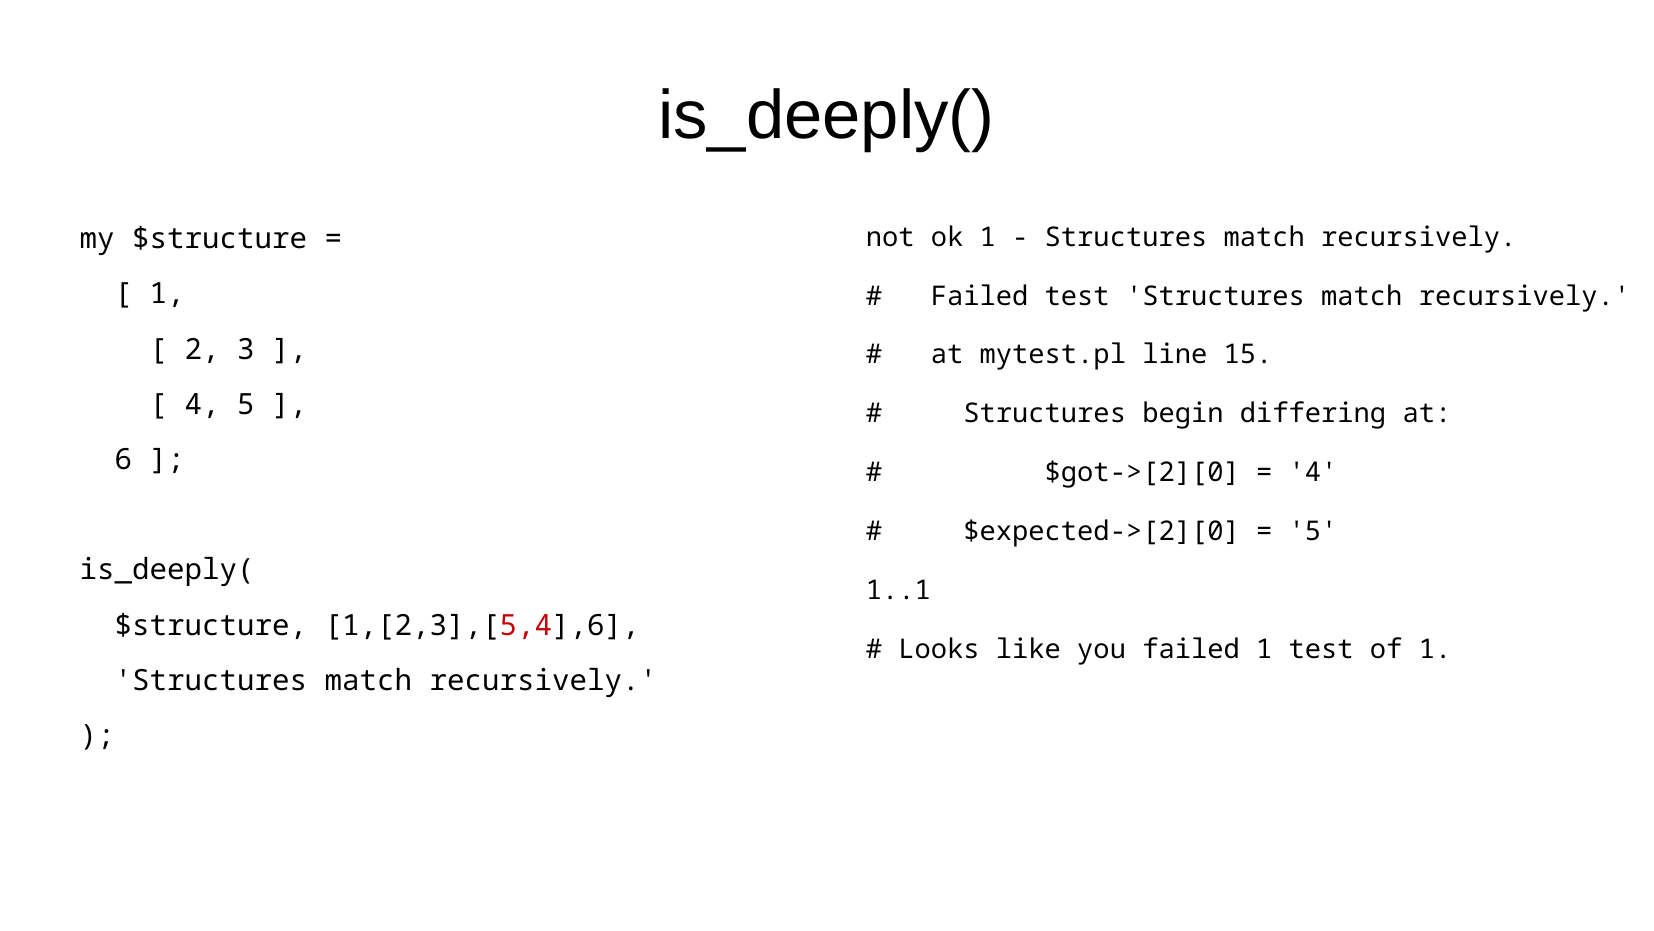

# is_deeply()
my $structure =
 [ 1,
 [ 2, 3 ],
 [ 4, 5 ],
 6 ];
is_deeply(
 $structure, [1,[2,3],[5,4],6],
 'Structures match recursively.'
);
not ok 1 - Structures match recursively.
# Failed test 'Structures match recursively.'
# at mytest.pl line 15.
# Structures begin differing at:
# $got->[2][0] = '4'
# $expected->[2][0] = '5'
1..1
# Looks like you failed 1 test of 1.